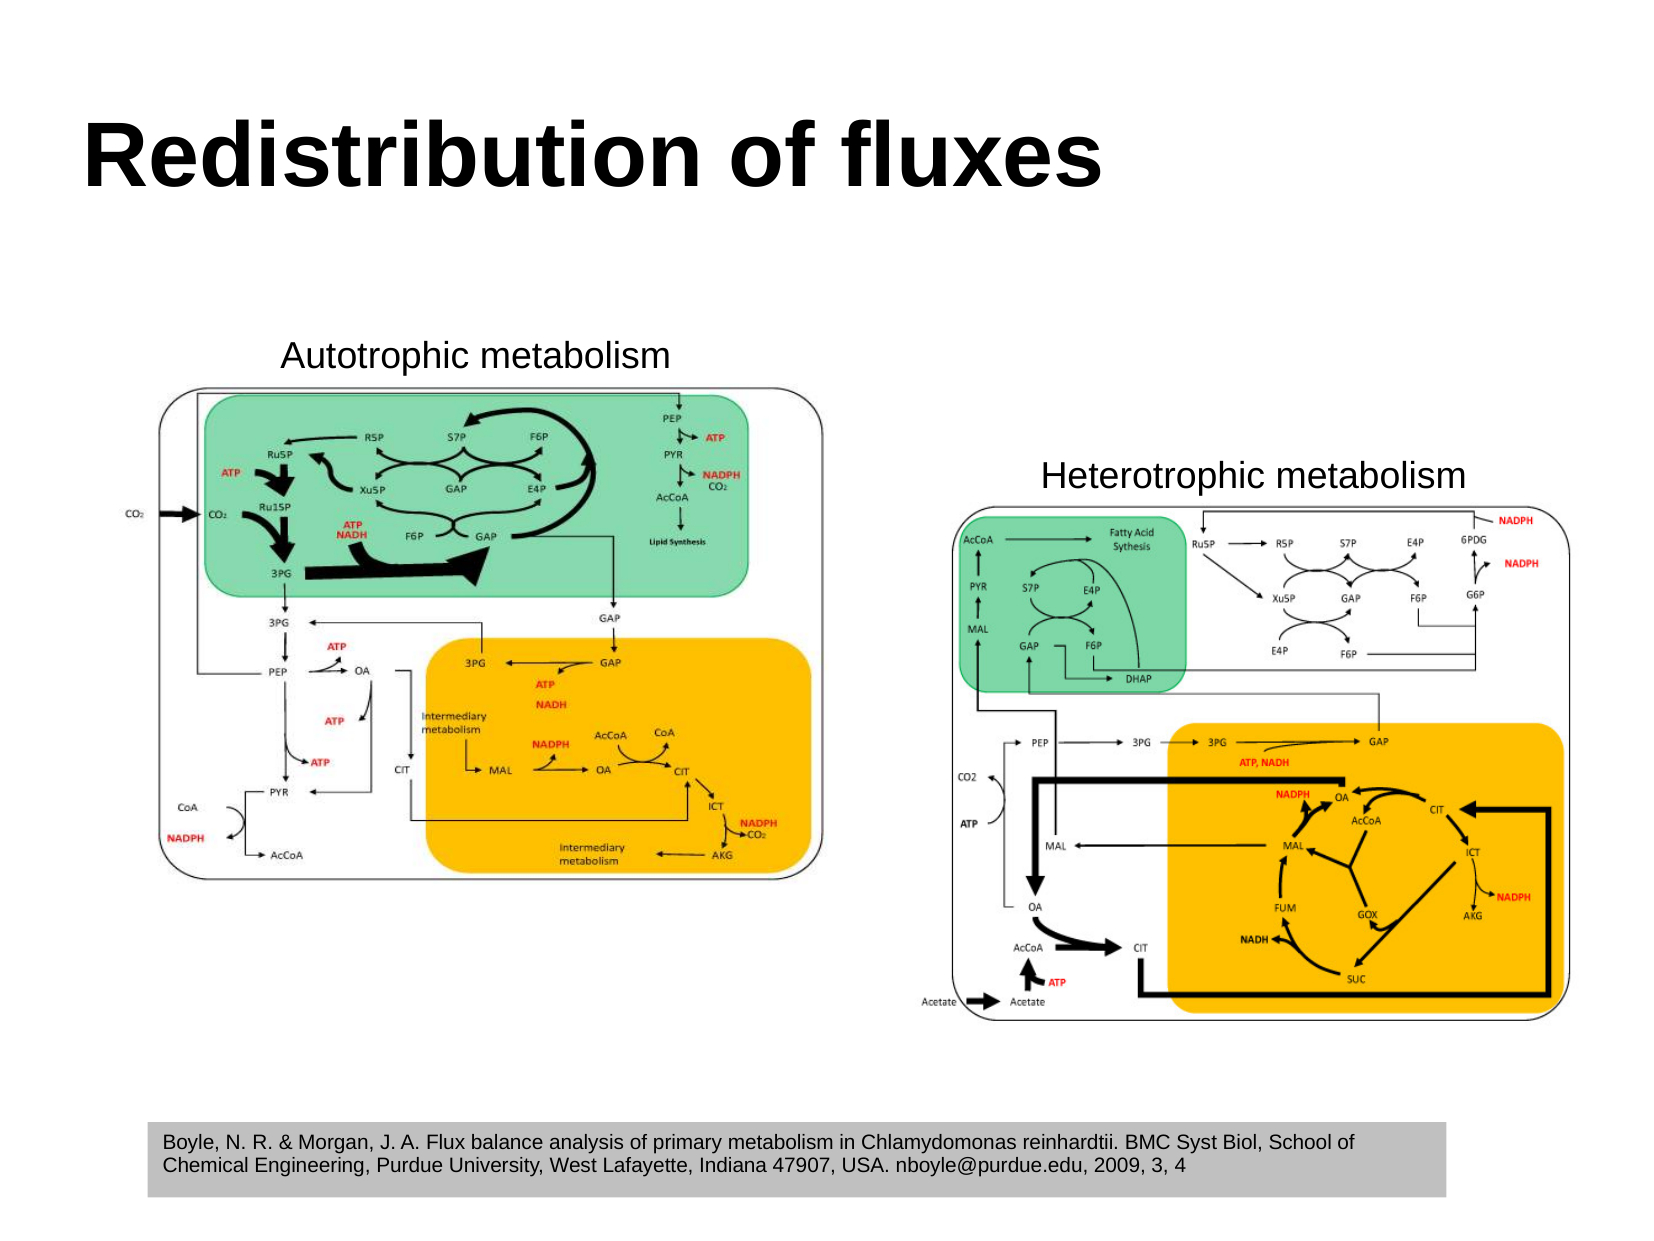

# Redistribution of fluxes
Autotrophic metabolism
Heterotrophic metabolism
Boyle, N. R. & Morgan, J. A. Flux balance analysis of primary metabolism in Chlamydomonas reinhardtii. BMC Syst Biol, School of Chemical Engineering, Purdue University, West Lafayette, Indiana 47907, USA. nboyle@purdue.edu, 2009, 3, 4